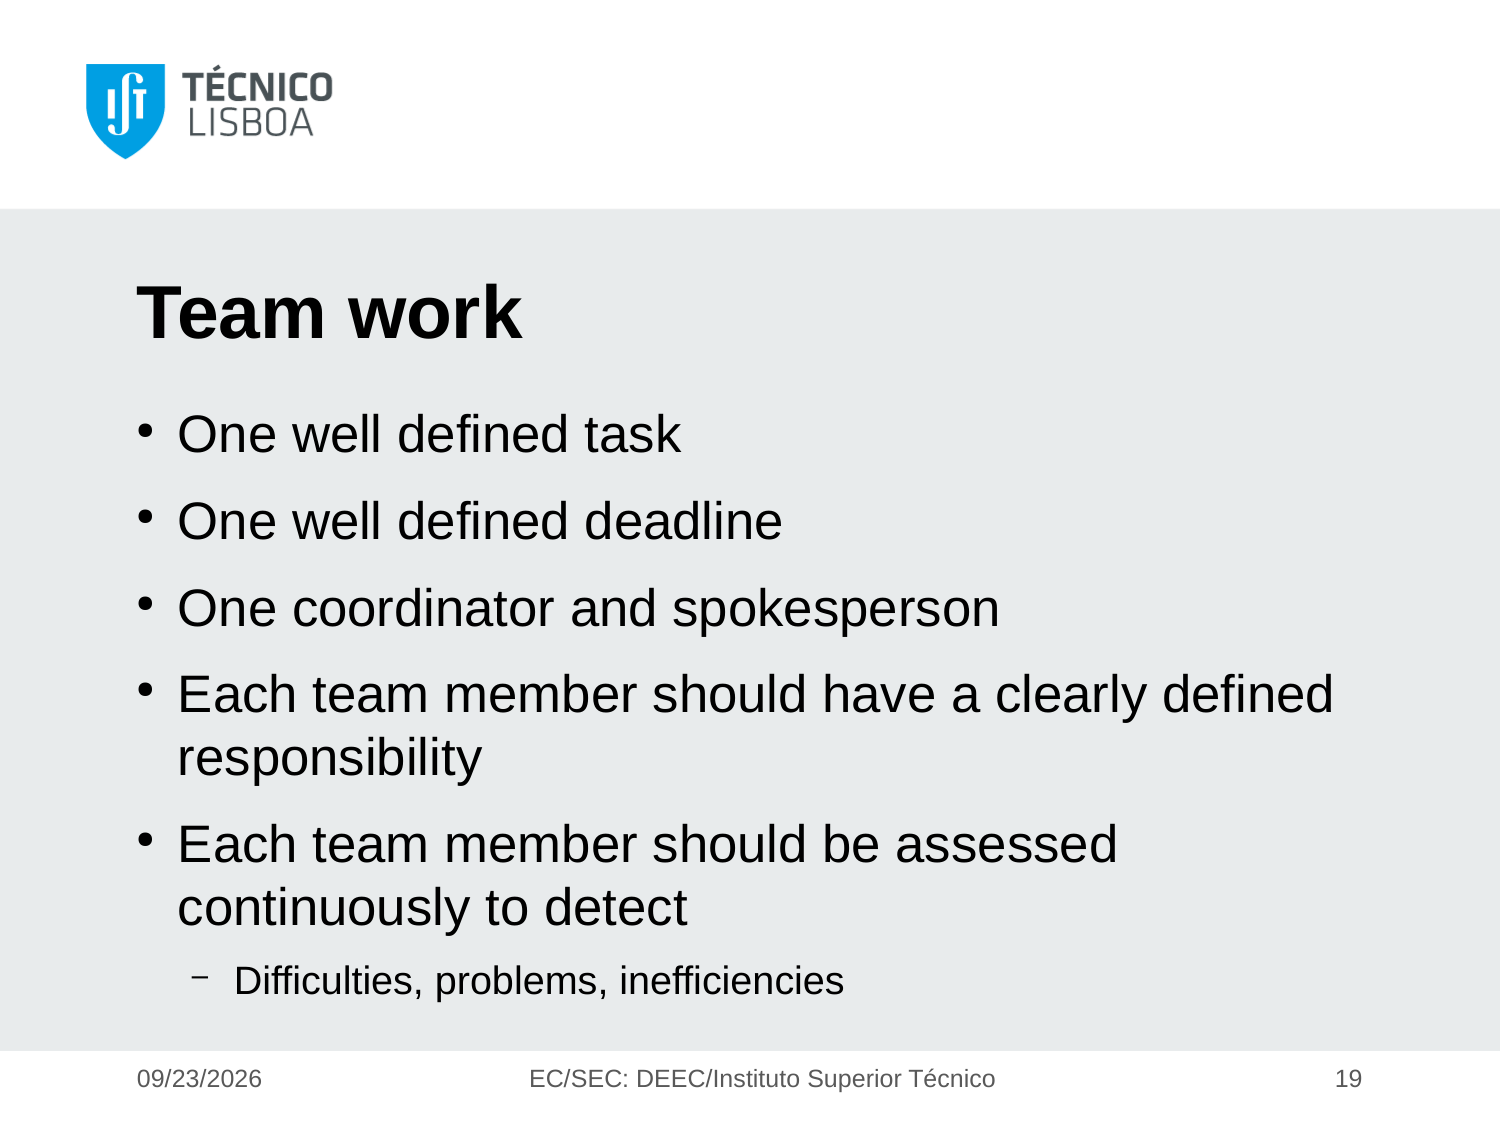

# Team work
One well defined task
One well defined deadline
One coordinator and spokesperson
Each team member should have a clearly defined responsibility
Each team member should be assessed continuously to detect
Difficulties, problems, inefficiencies
EC/SEC: DEEC/Instituto Superior Técnico